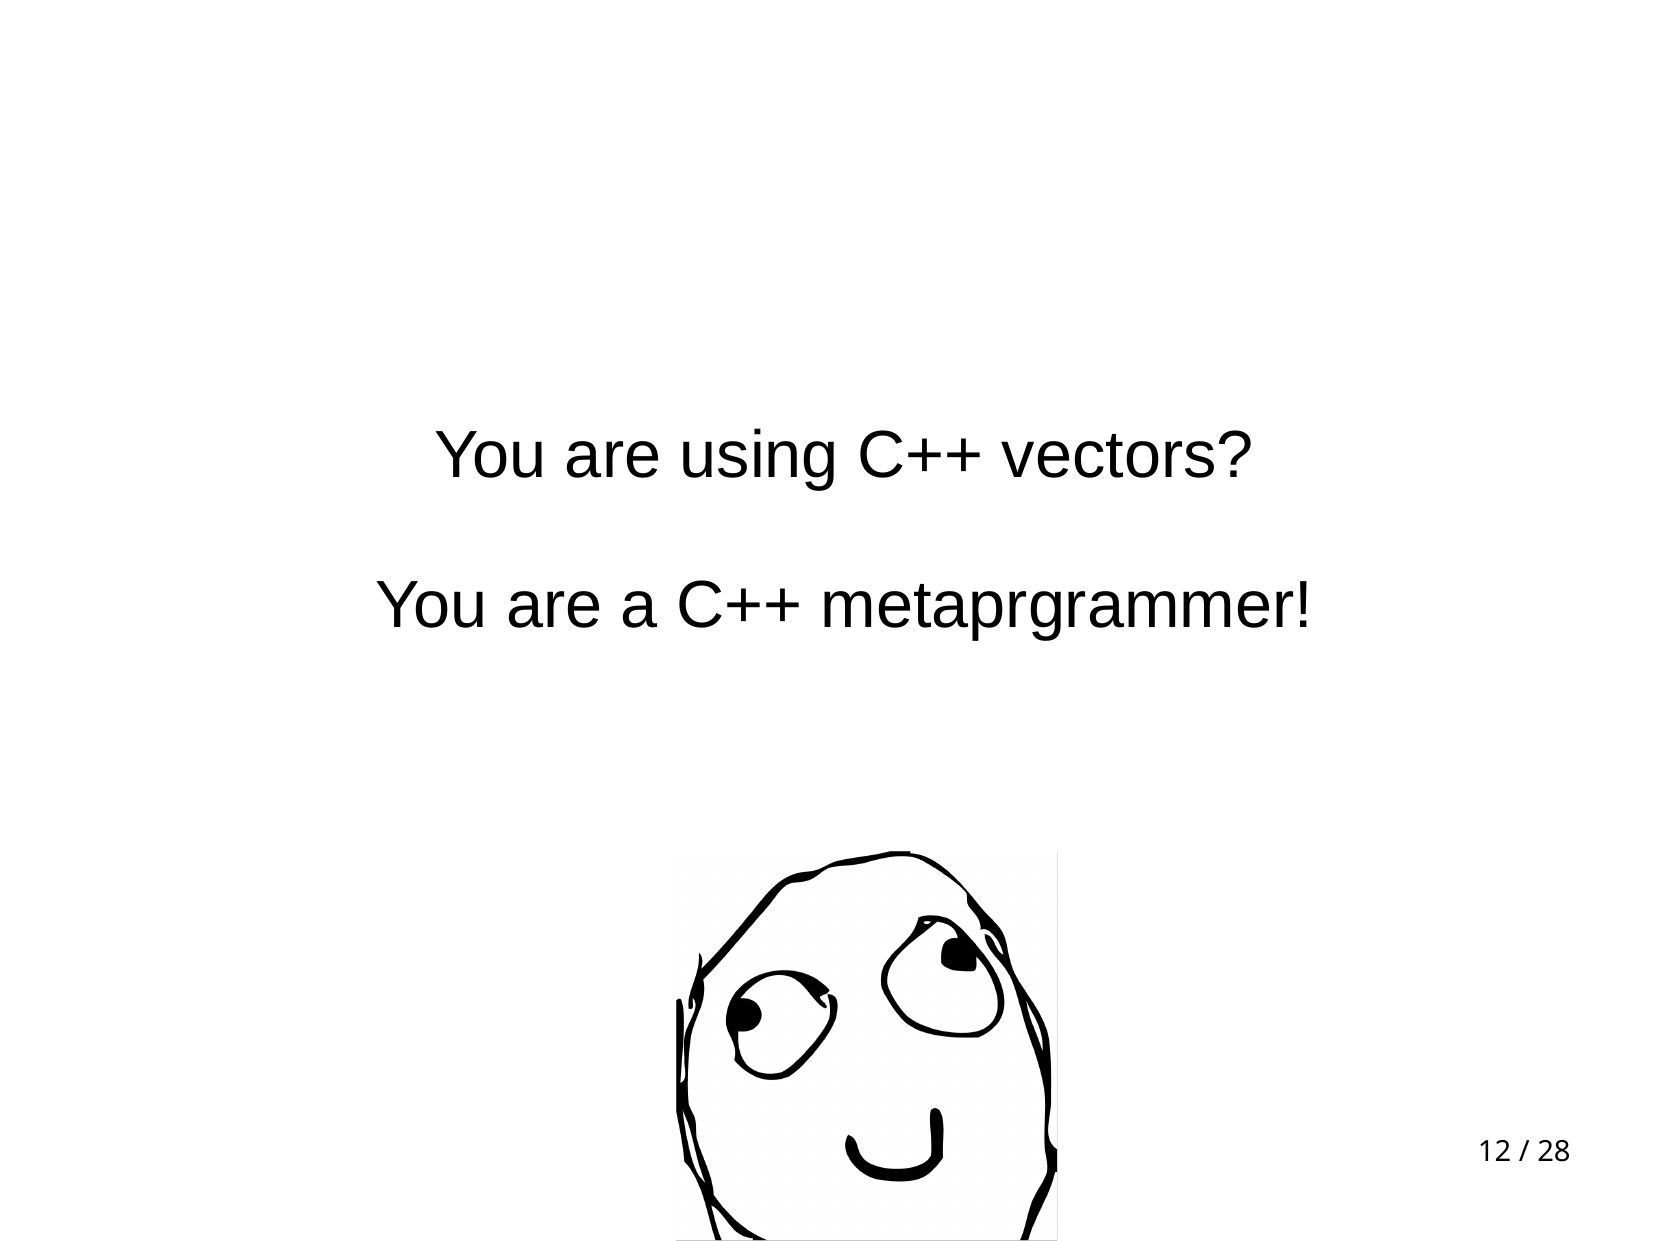

# You are using C++ vectors?
You are a C++ metaprgrammer!
12